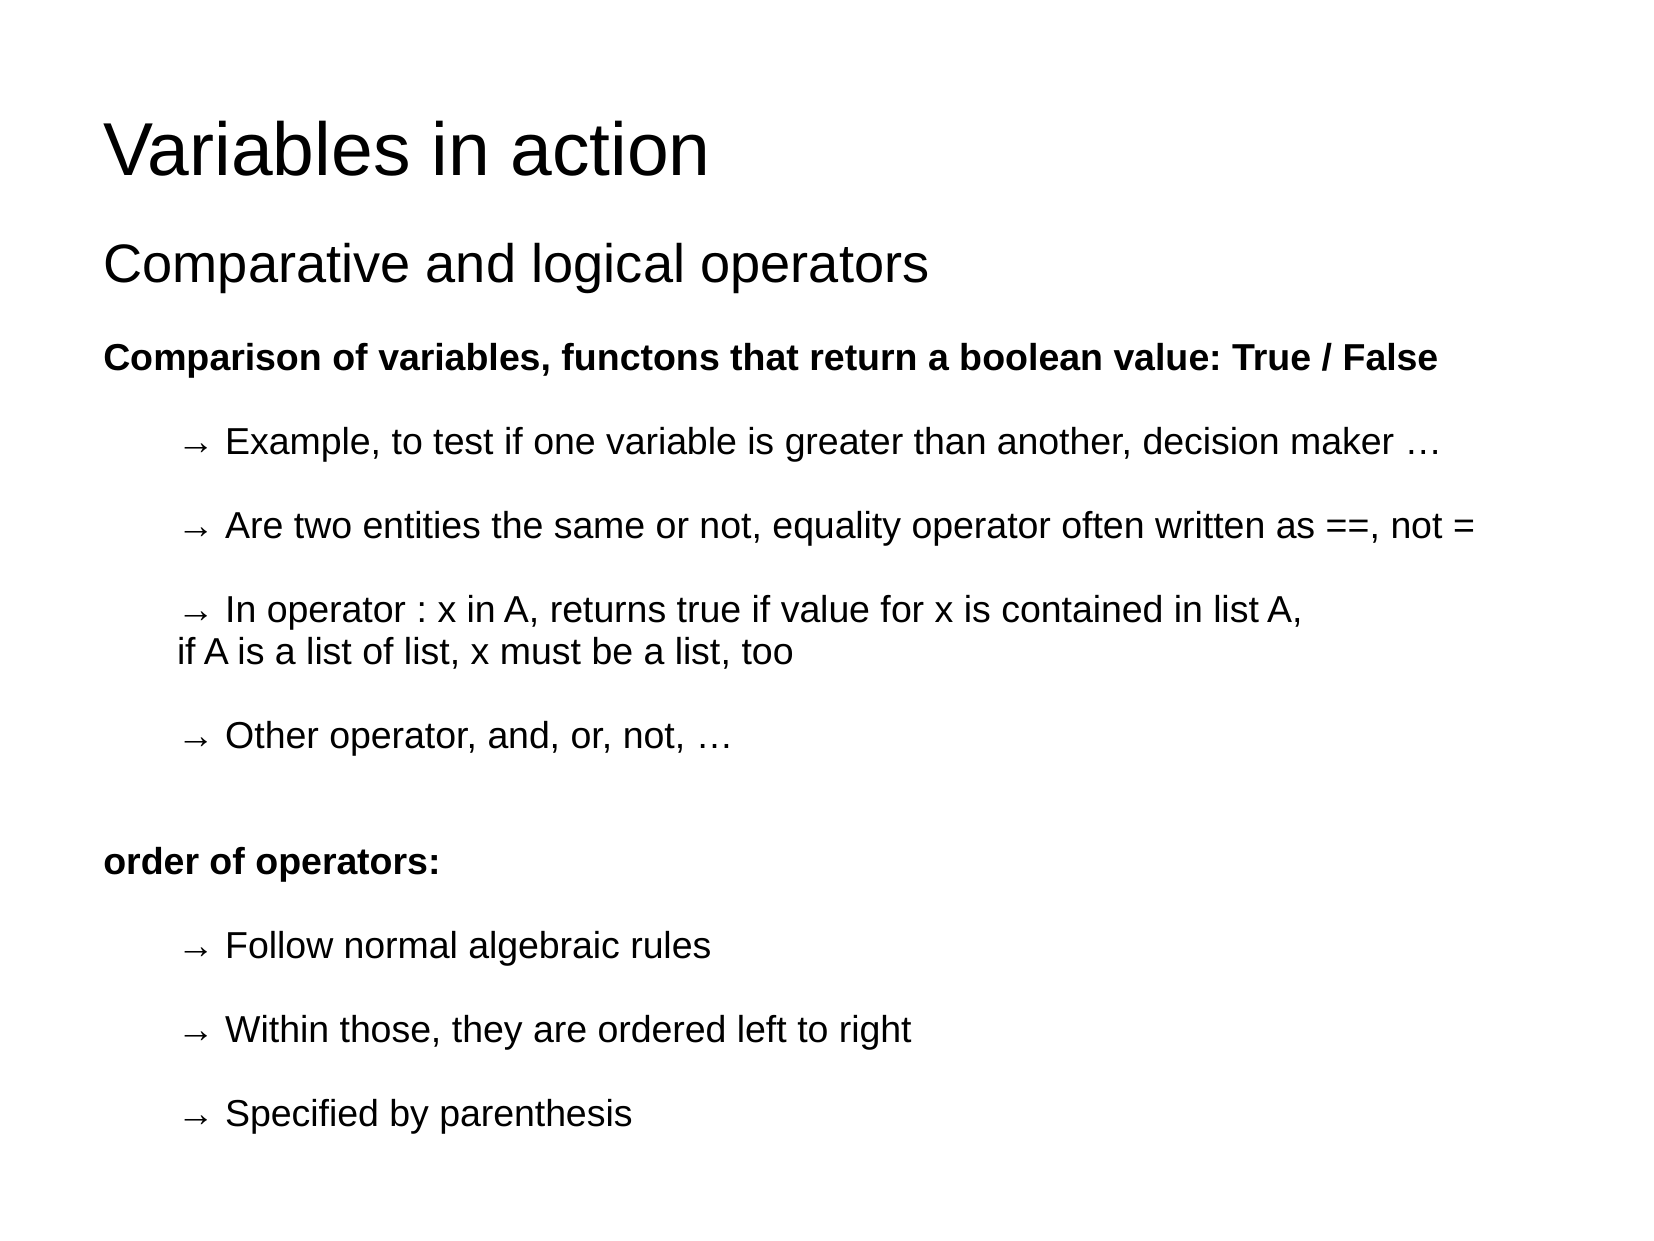

Variables in action
Comparative and logical operators
Comparison of variables, functons that return a boolean value: True / False
	→ Example, to test if one variable is greater than another, decision maker …
	→ Are two entities the same or not, equality operator often written as ==, not =
	→ In operator : x in A, returns true if value for x is contained in list A,
	if A is a list of list, x must be a list, too
	→ Other operator, and, or, not, …
order of operators:
	→ Follow normal algebraic rules
	→ Within those, they are ordered left to right
	→ Specified by parenthesis